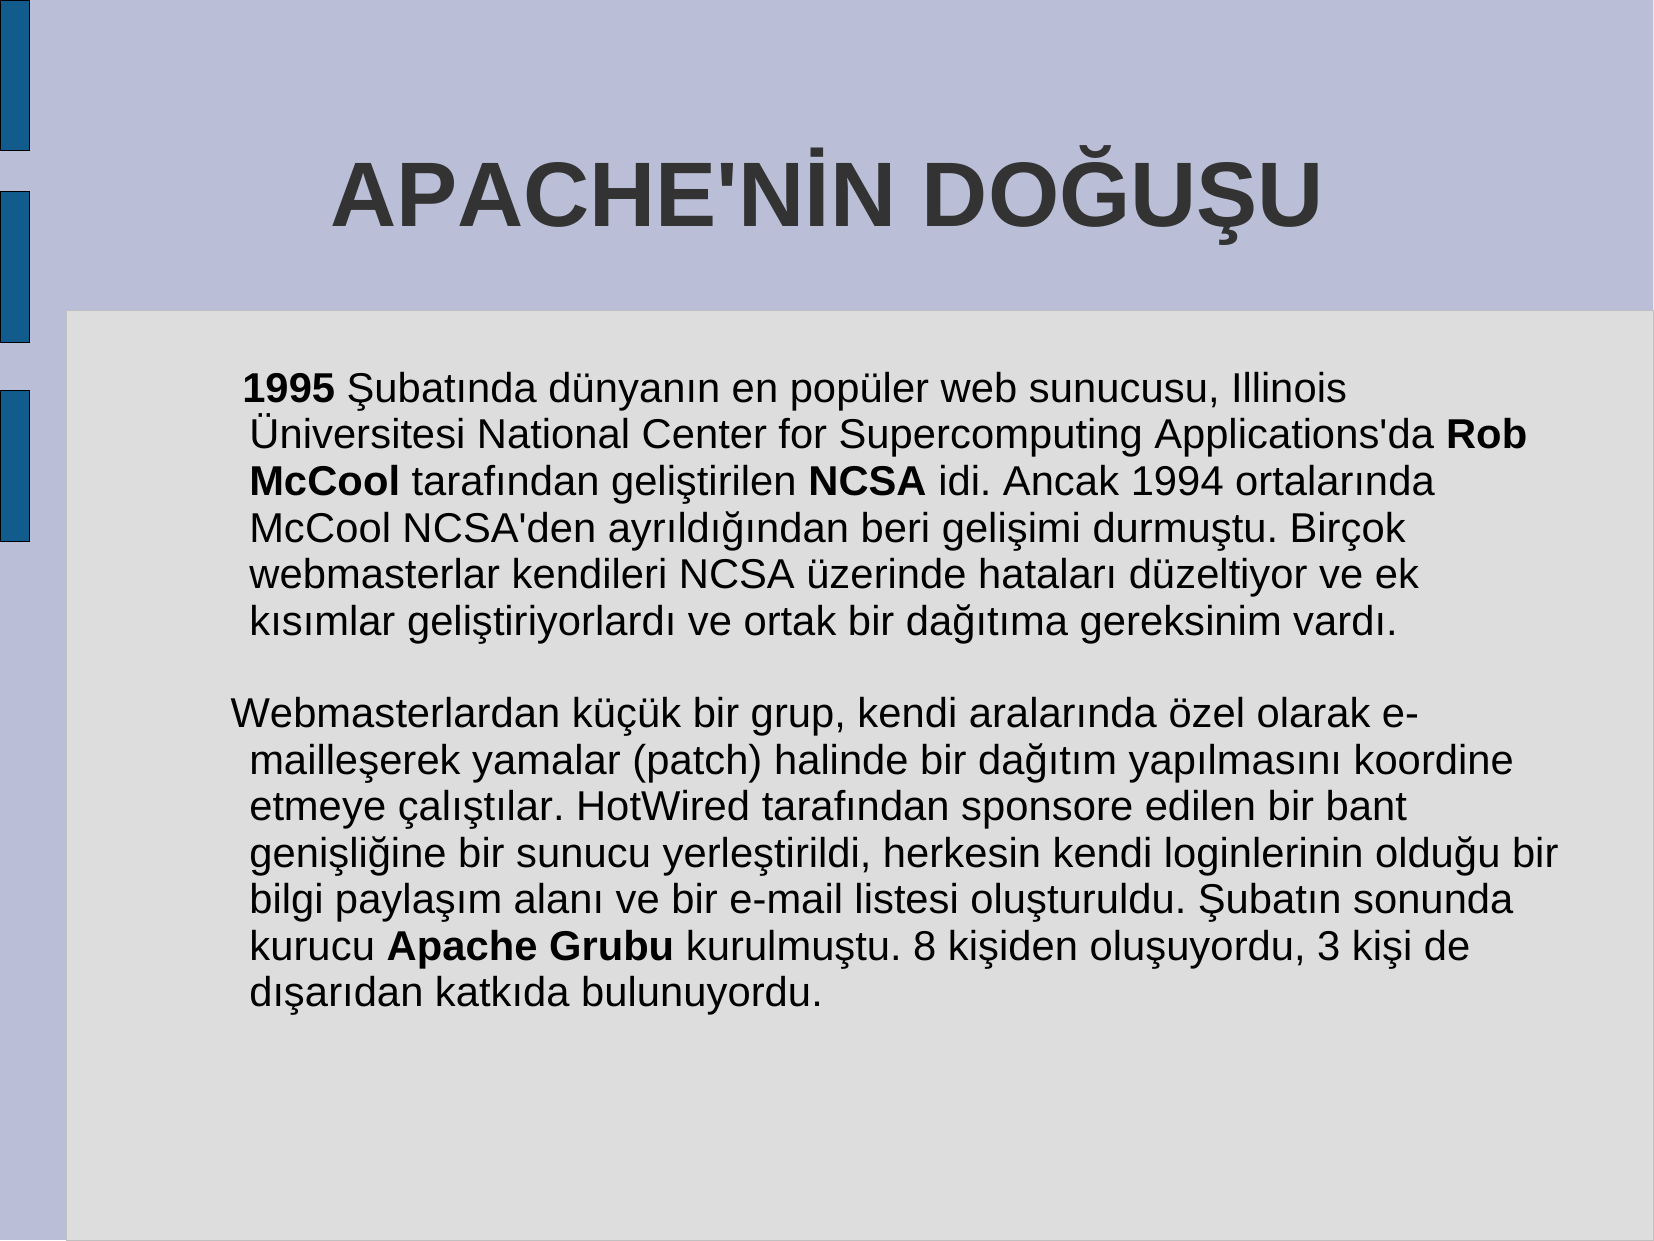

# APACHE'NİN DOĞUŞU
 1995 Şubatında dünyanın en popüler web sunucusu, Illinois Üniversitesi National Center for Supercomputing Applications'da Rob McCool tarafından geliştirilen NCSA idi. Ancak 1994 ortalarında McCool NCSA'den ayrıldığından beri gelişimi durmuştu. Birçok webmasterlar kendileri NCSA üzerinde hataları düzeltiyor ve ek kısımlar geliştiriyorlardı ve ortak bir dağıtıma gereksinim vardı.
 Webmasterlardan küçük bir grup, kendi aralarında özel olarak e-mailleşerek yamalar (patch) halinde bir dağıtım yapılmasını koordine etmeye çalıştılar. HotWired tarafından sponsore edilen bir bant genişliğine bir sunucu yerleştirildi, herkesin kendi loginlerinin olduğu bir bilgi paylaşım alanı ve bir e-mail listesi oluşturuldu. Şubatın sonunda kurucu Apache Grubu kurulmuştu. 8 kişiden oluşuyordu, 3 kişi de dışarıdan katkıda bulunuyordu.